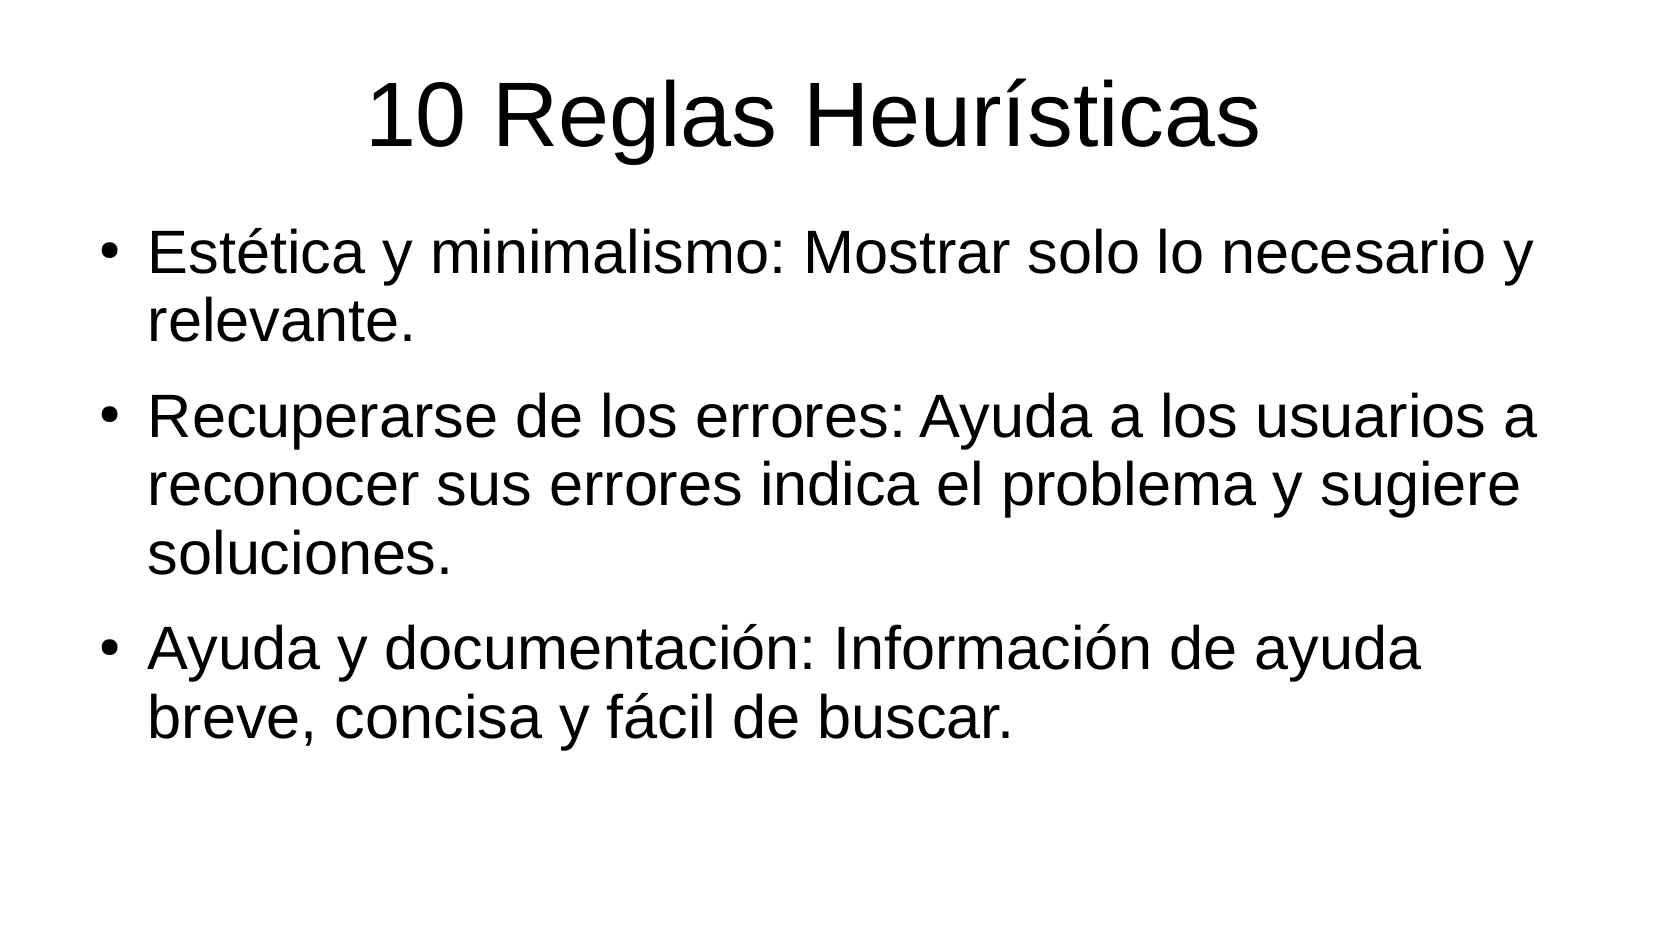

# 10 Reglas Heurísticas
Estética y minimalismo: Mostrar solo lo necesario y relevante.
Recuperarse de los errores: Ayuda a los usuarios a reconocer sus errores indica el problema y sugiere soluciones.
Ayuda y documentación: Información de ayuda breve, concisa y fácil de buscar.